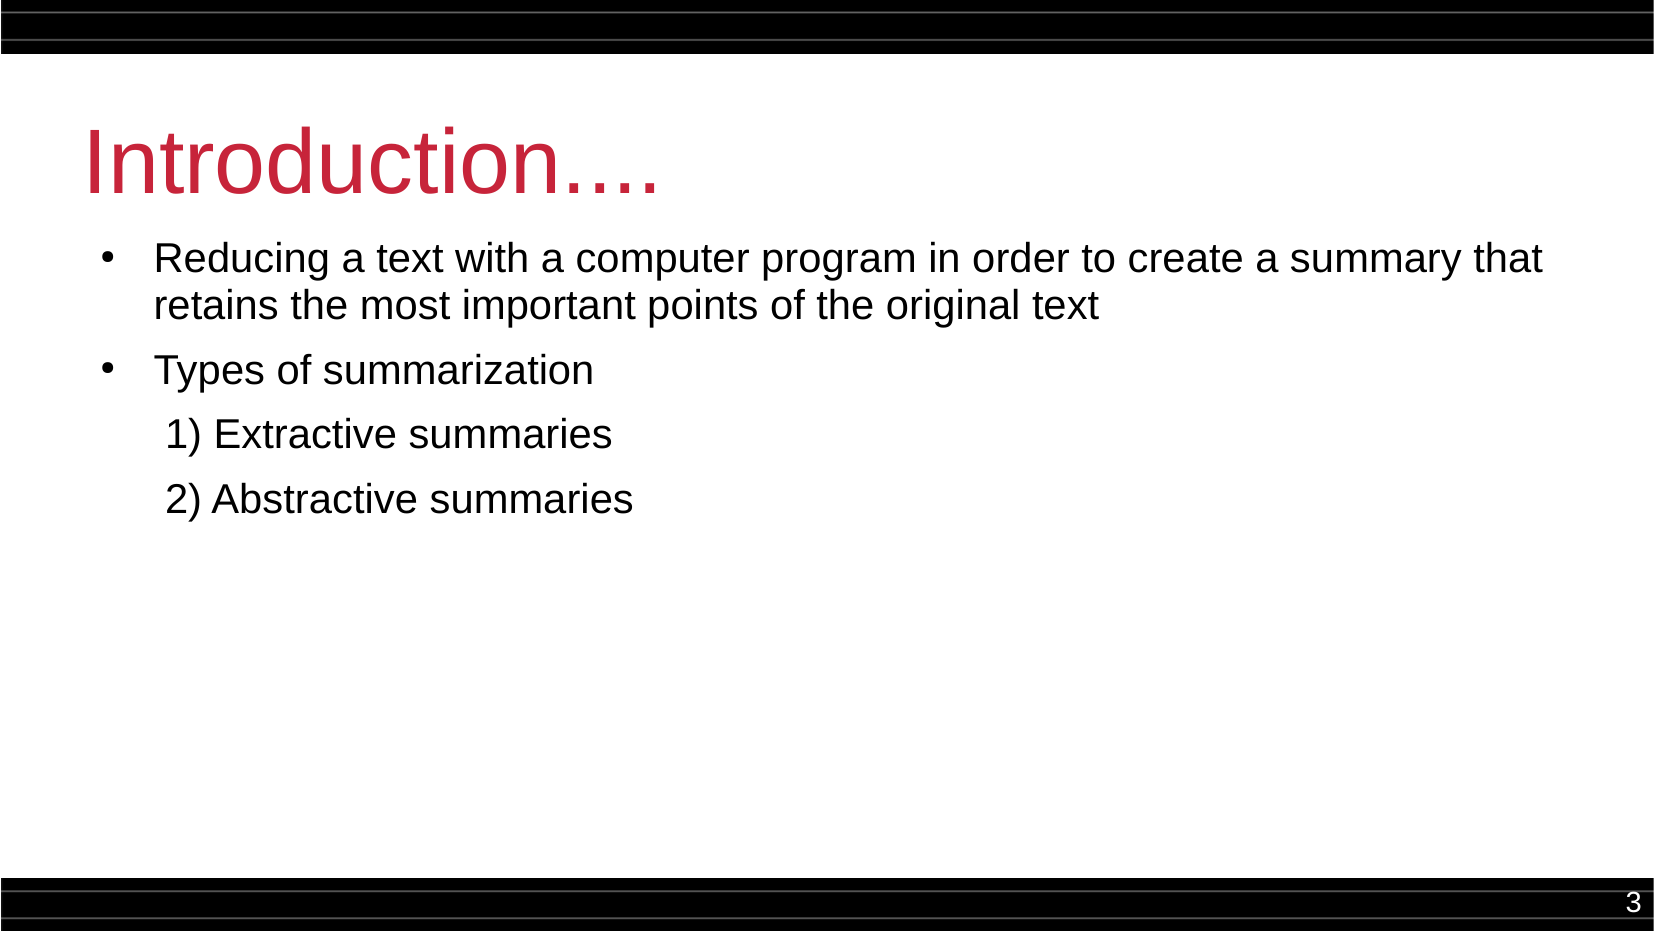

# Introduction....
Reducing a text with a computer program in order to create a summary that retains the most important points of the original text
Types of summarization
 1) Extractive summaries
 2) Abstractive summaries